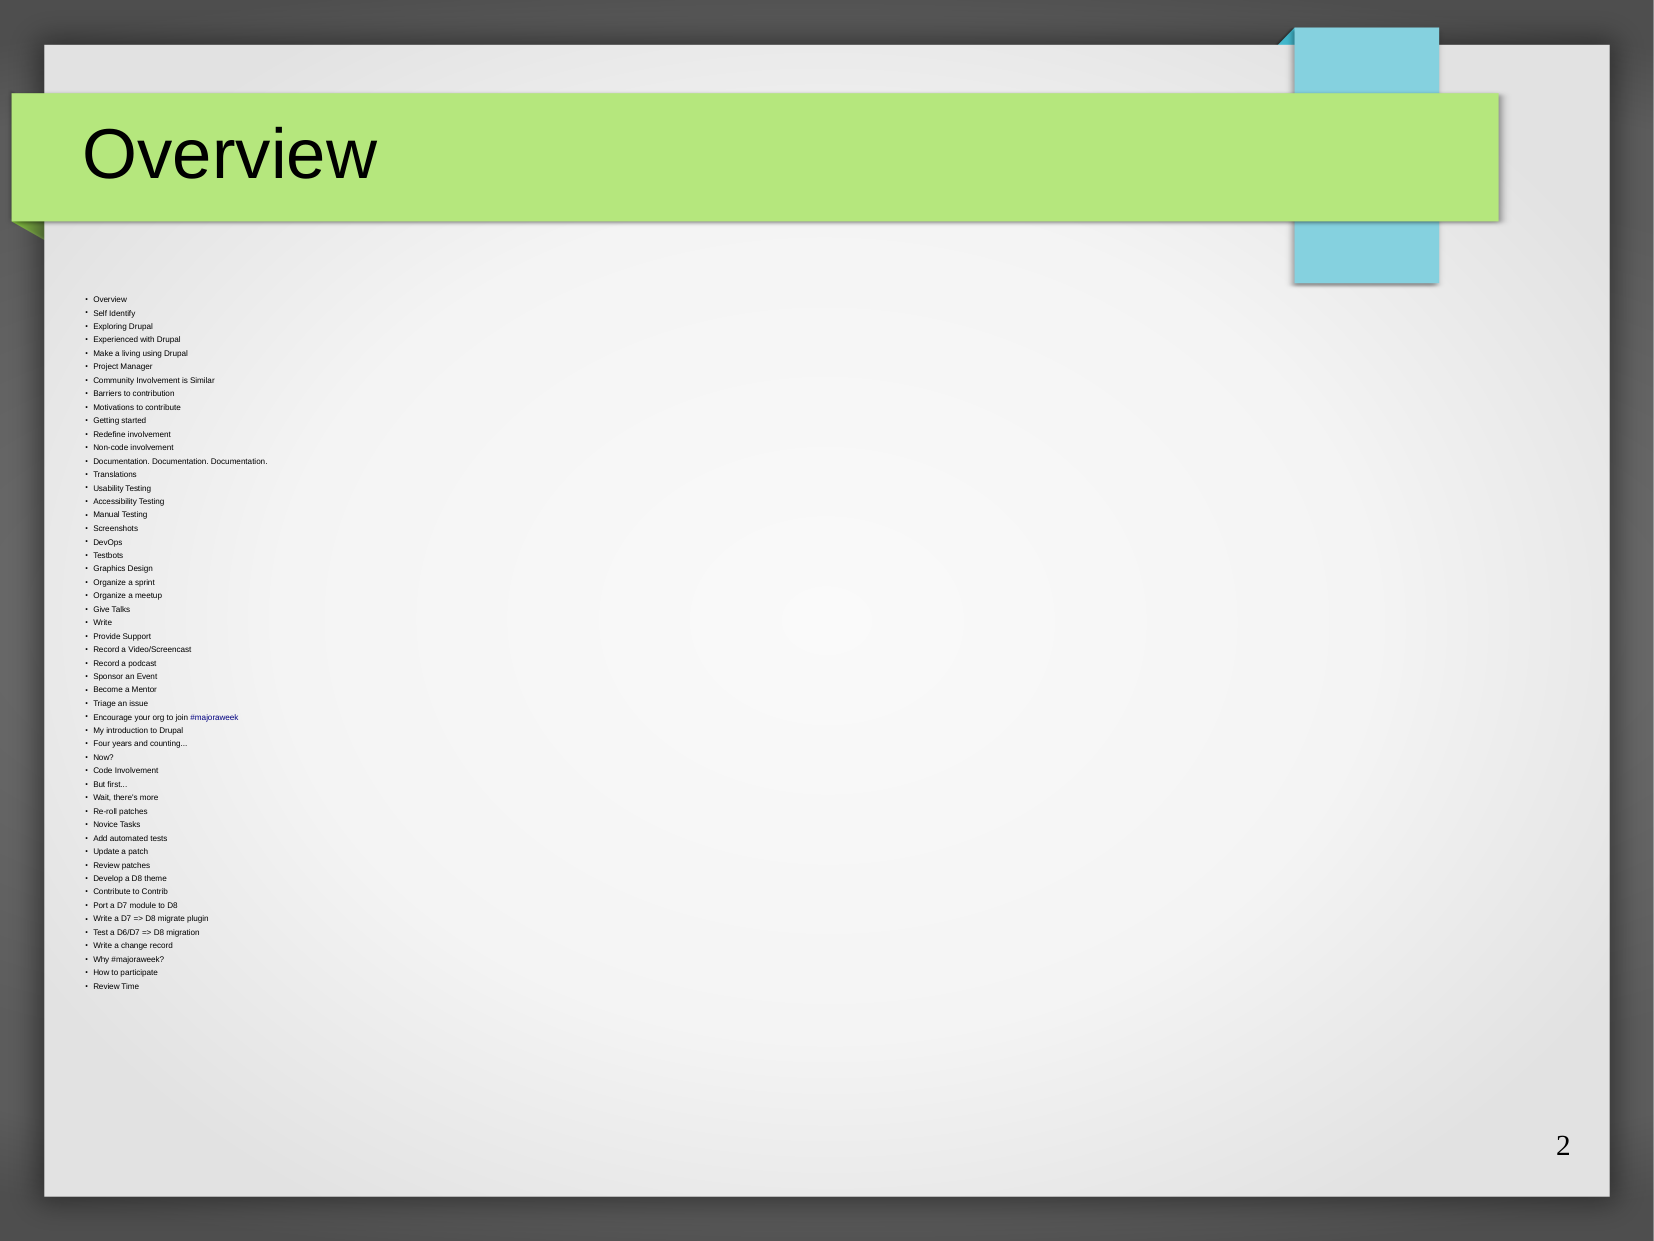

# Overview
Overview
Self Identify
Exploring Drupal
Experienced with Drupal
Make a living using Drupal
Project Manager
Community Involvement is Similar
Barriers to contribution
Motivations to contribute
Getting started
Redefine involvement
Non-code involvement
Documentation. Documentation. Documentation.
Translations
Usability Testing
Accessibility Testing
Manual Testing
Screenshots
DevOps
Testbots
Graphics Design
Organize a sprint
Organize a meetup
Give Talks
Write
Provide Support
Record a Video/Screencast
Record a podcast
Sponsor an Event
Become a Mentor
Triage an issue
Encourage your org to join #majoraweek
My introduction to Drupal
Four years and counting...
Now?
Code Involvement
But first...
Wait, there's more
Re-roll patches
Novice Tasks
Add automated tests
Update a patch
Review patches
Develop a D8 theme
Contribute to Contrib
Port a D7 module to D8
Write a D7 => D8 migrate plugin
Test a D6/D7 => D8 migration
Write a change record
Why #majoraweek?
How to participate
Review Time
2